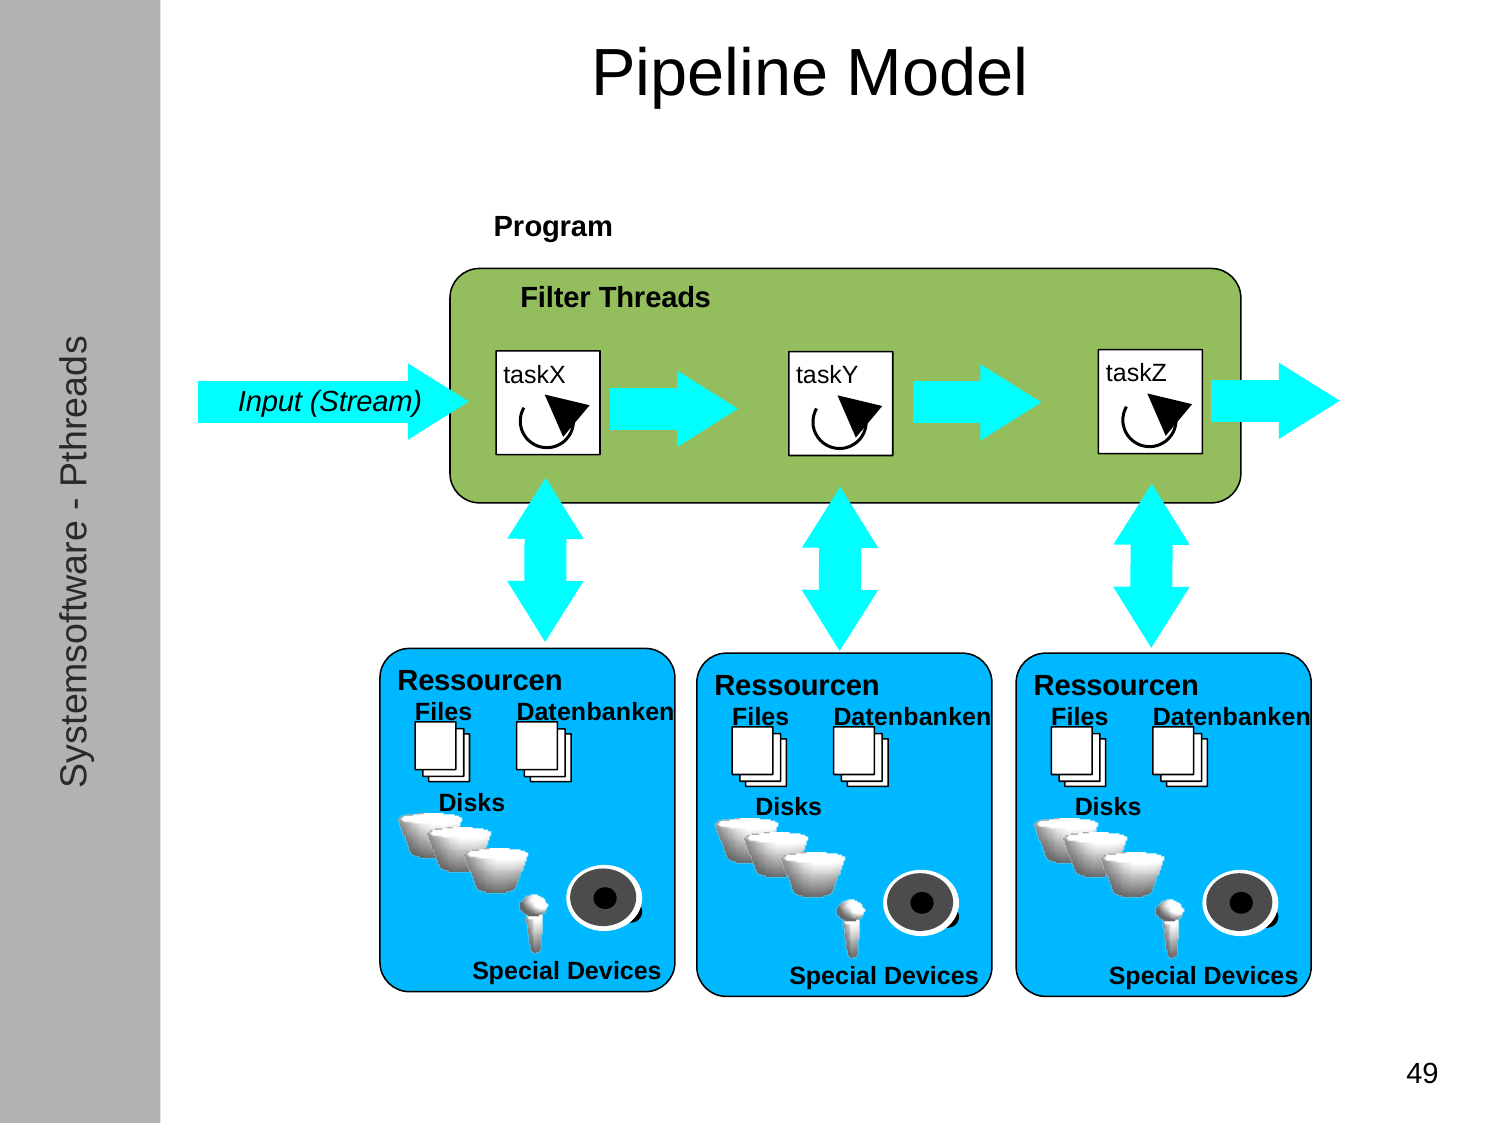

Pipeline Model
Program
Filter Threads
taskZ
taskX
taskY
Input (Stream)
Systemsoftware - Pthreads
Ressourcen
Files
Datenbanken
Disks
Special Devices
Ressourcen
Files
Datenbanken
Disks
Special Devices
Ressourcen
Files
Datenbanken
Disks
Special Devices